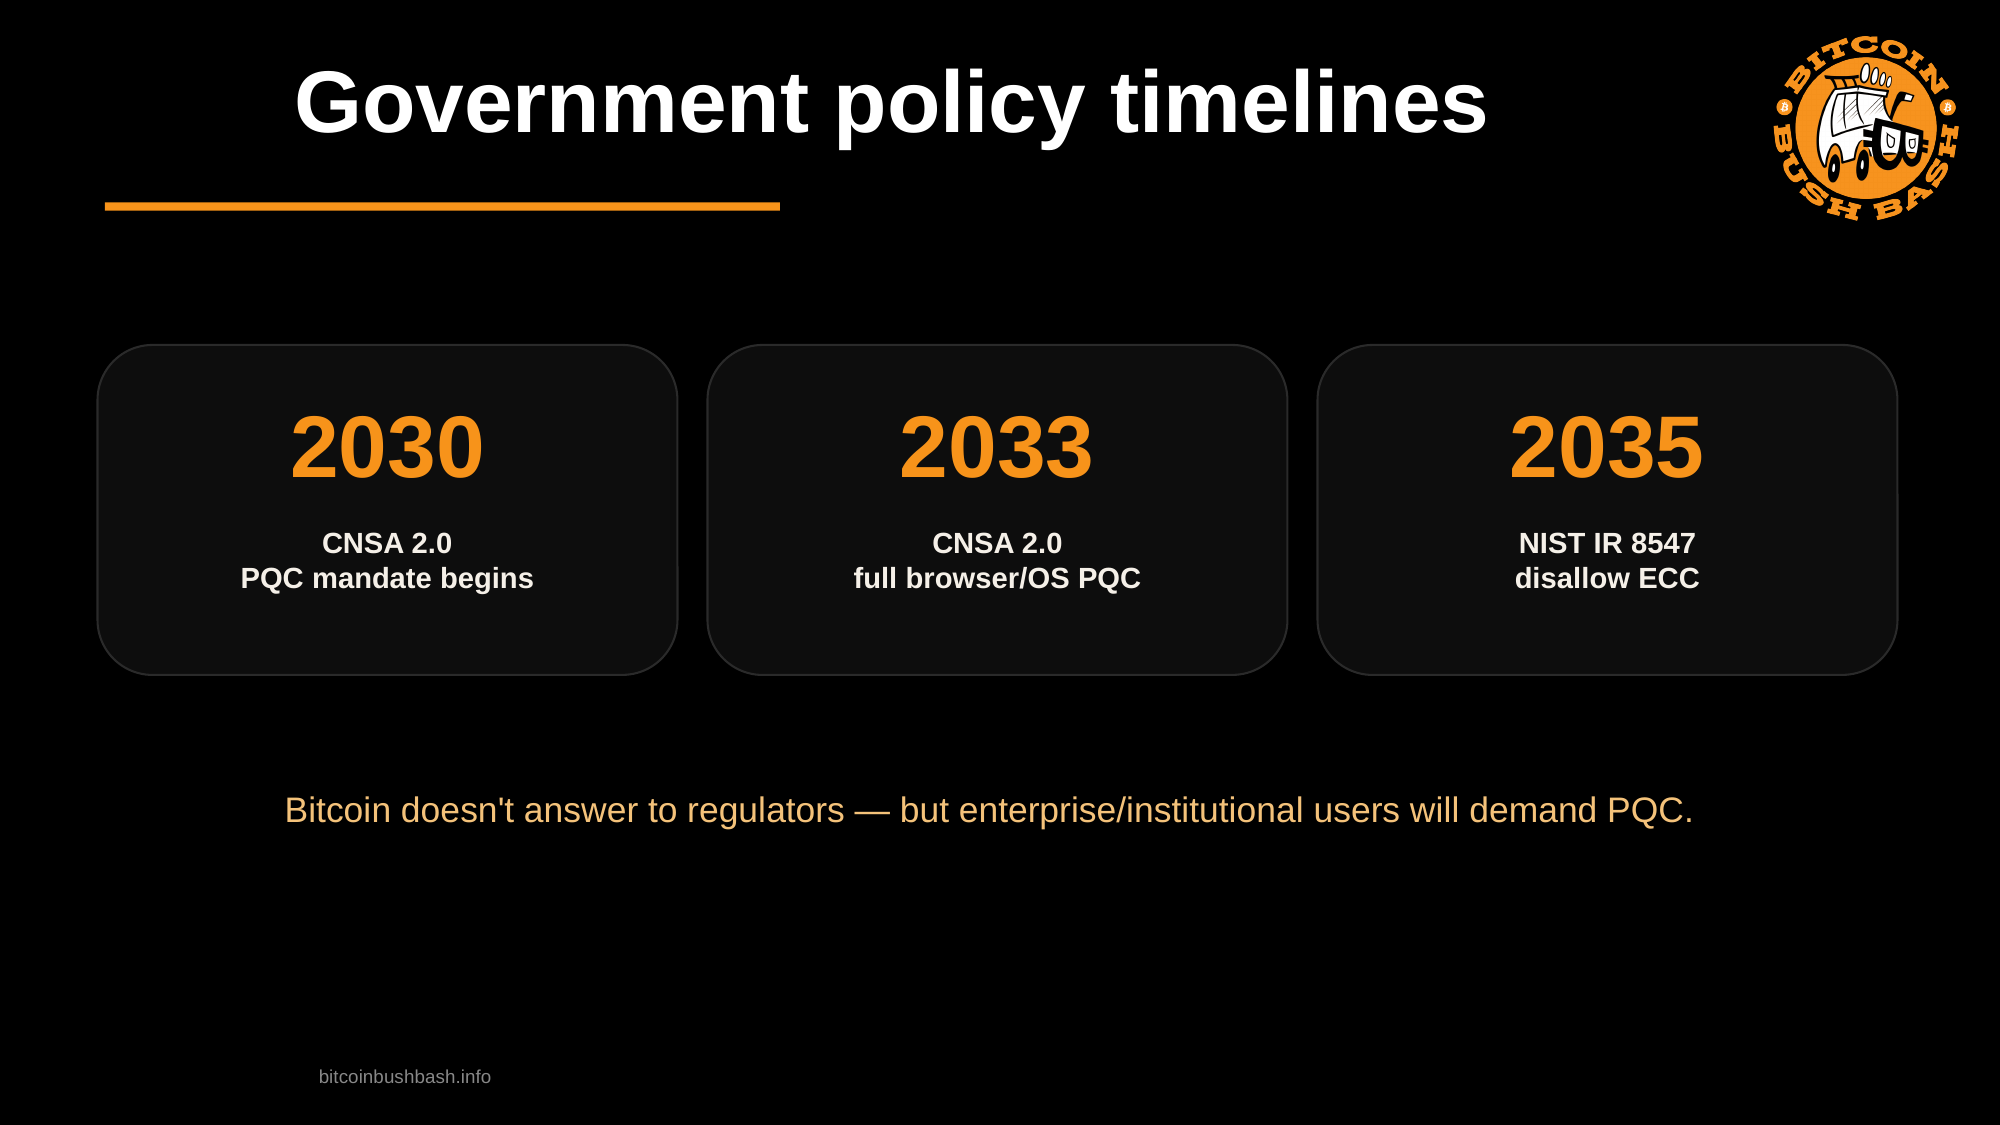

Government policy timelines
2030
2033
2035
CNSA 2.0
PQC mandate begins
CNSA 2.0
full browser/OS PQC
NIST IR 8547
disallow ECC
Bitcoin doesn't answer to regulators — but enterprise/institutional users will demand PQC.
bitcoinbushbash.info